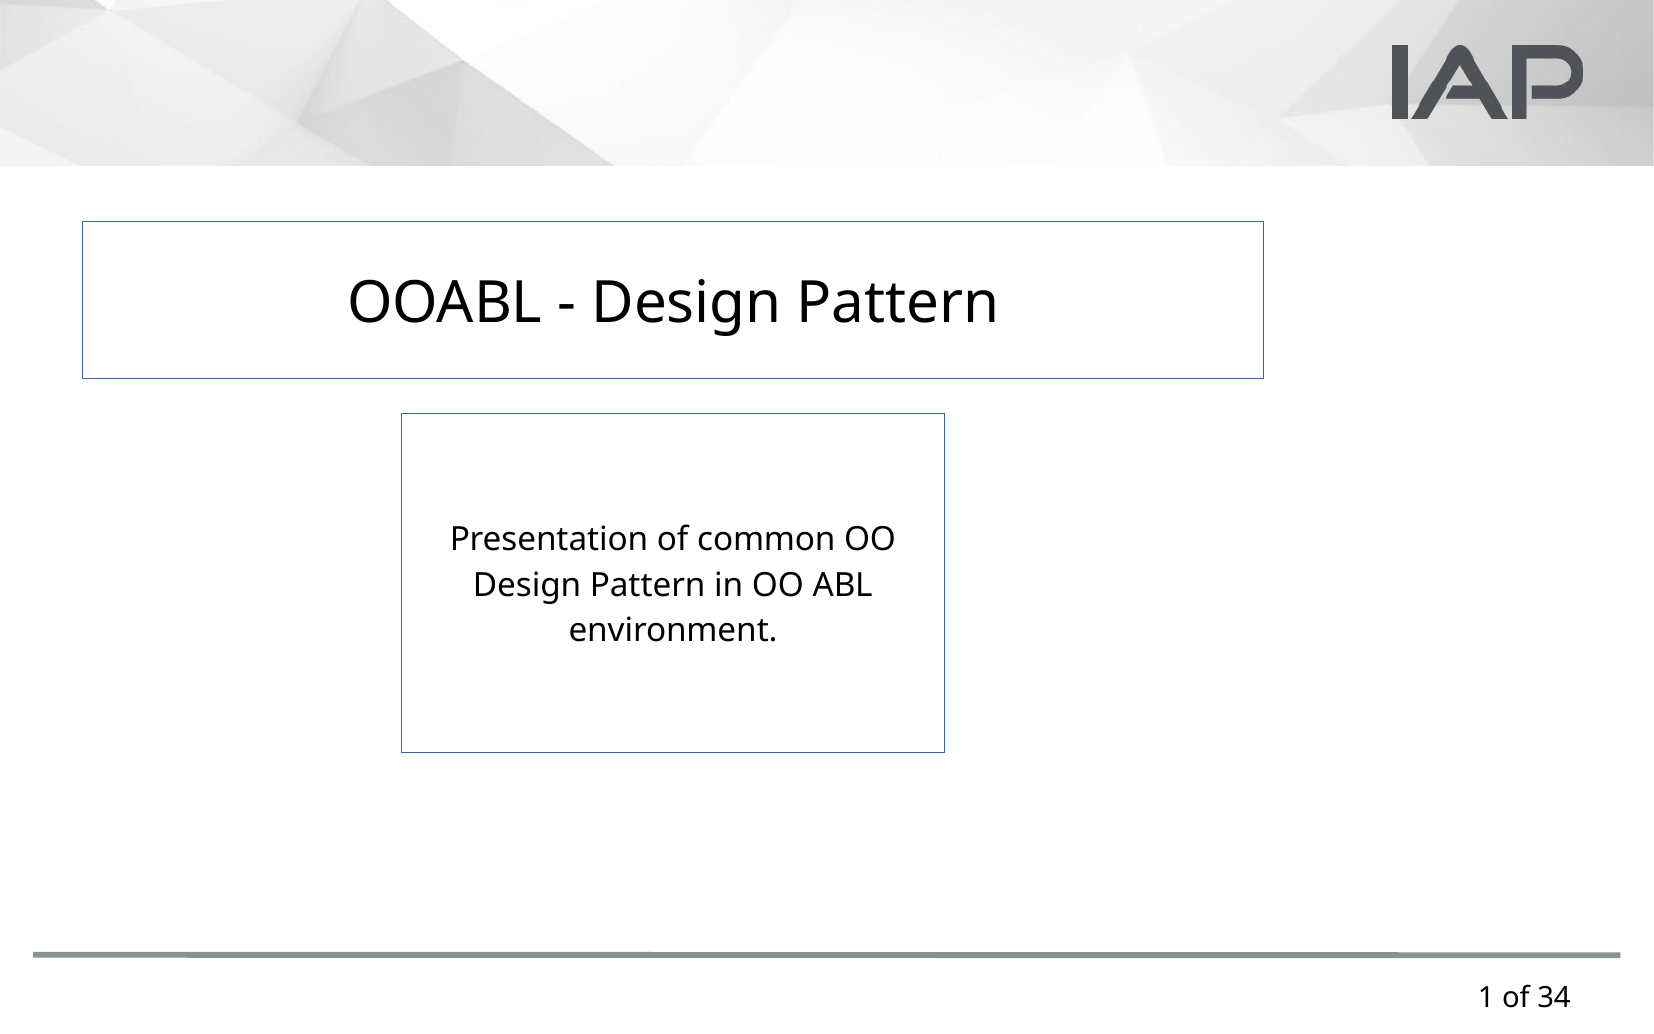

OOABL - Design Pattern
Presentation of common OO Design Pattern in OO ABL environment.
1